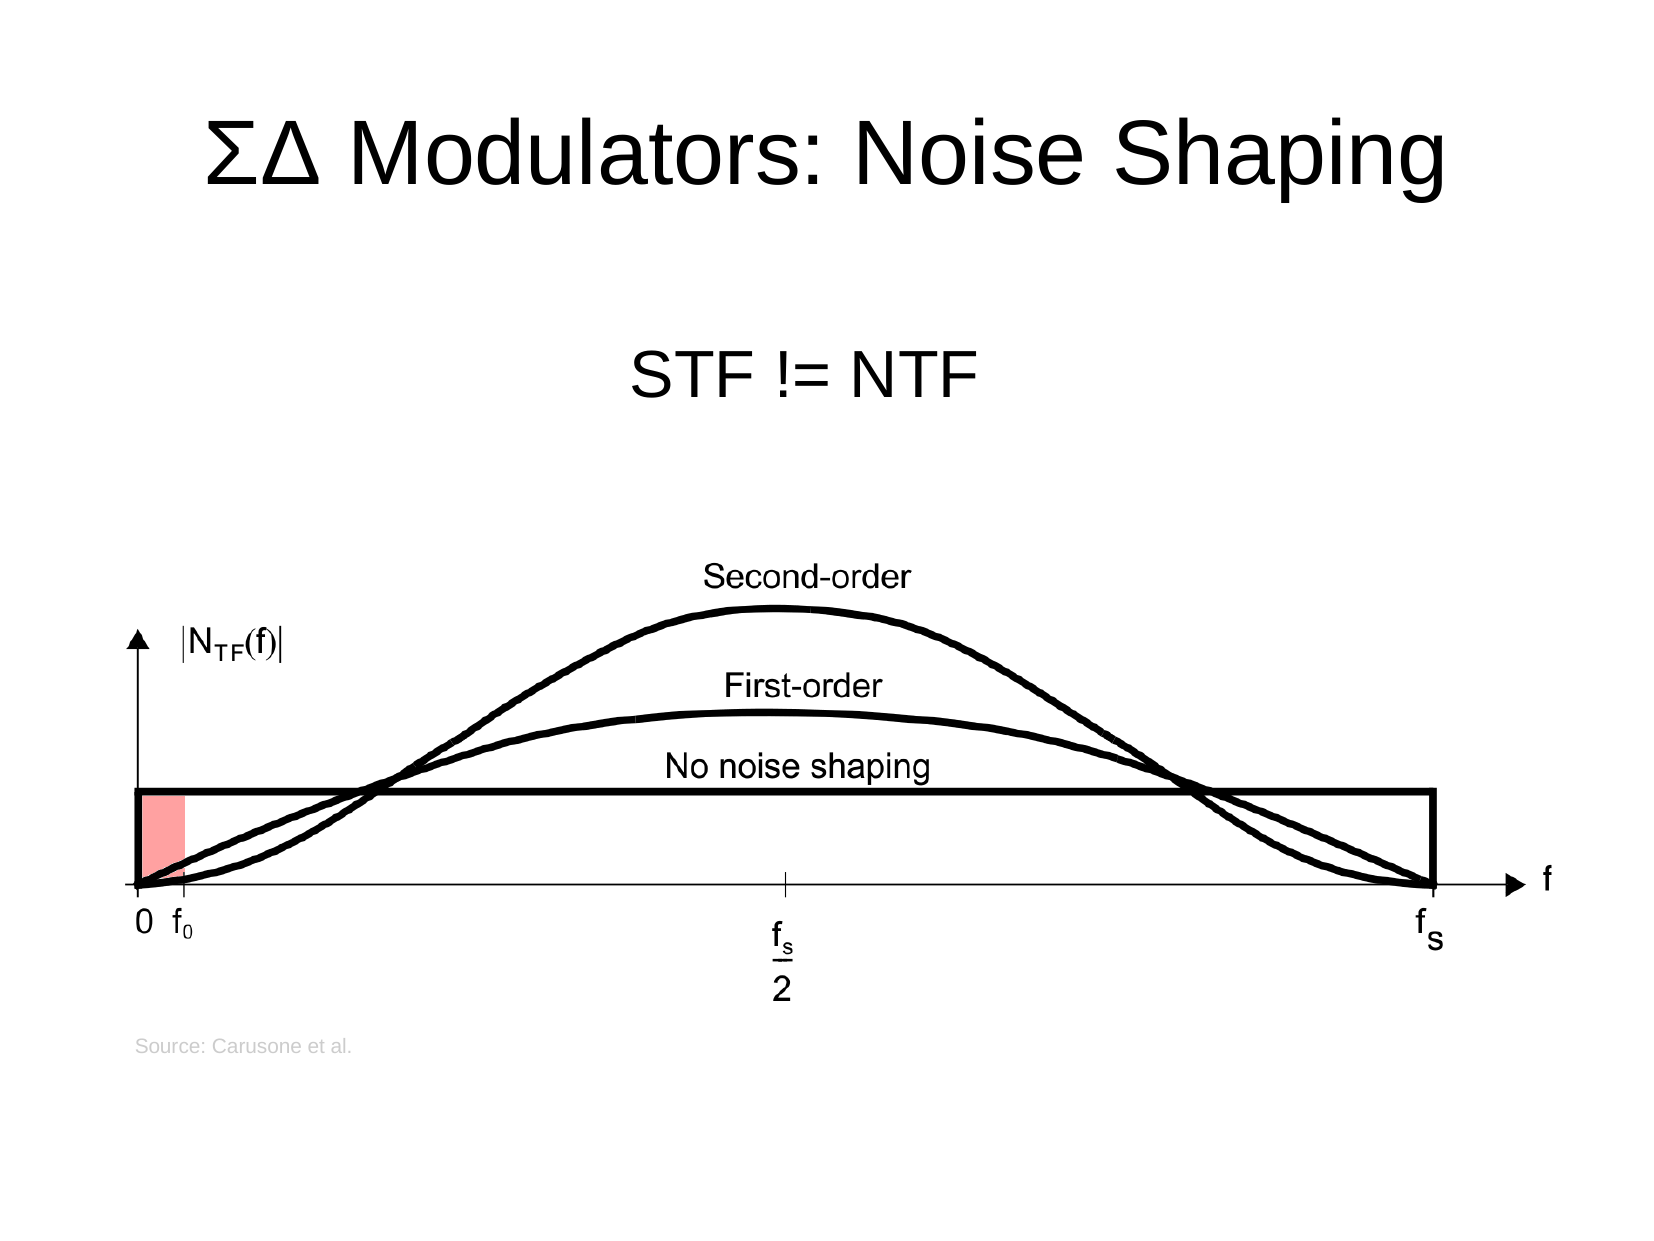

# ΣΔ Modulators: Noise Shaping
STF != NTF
Source: Carusone et al.